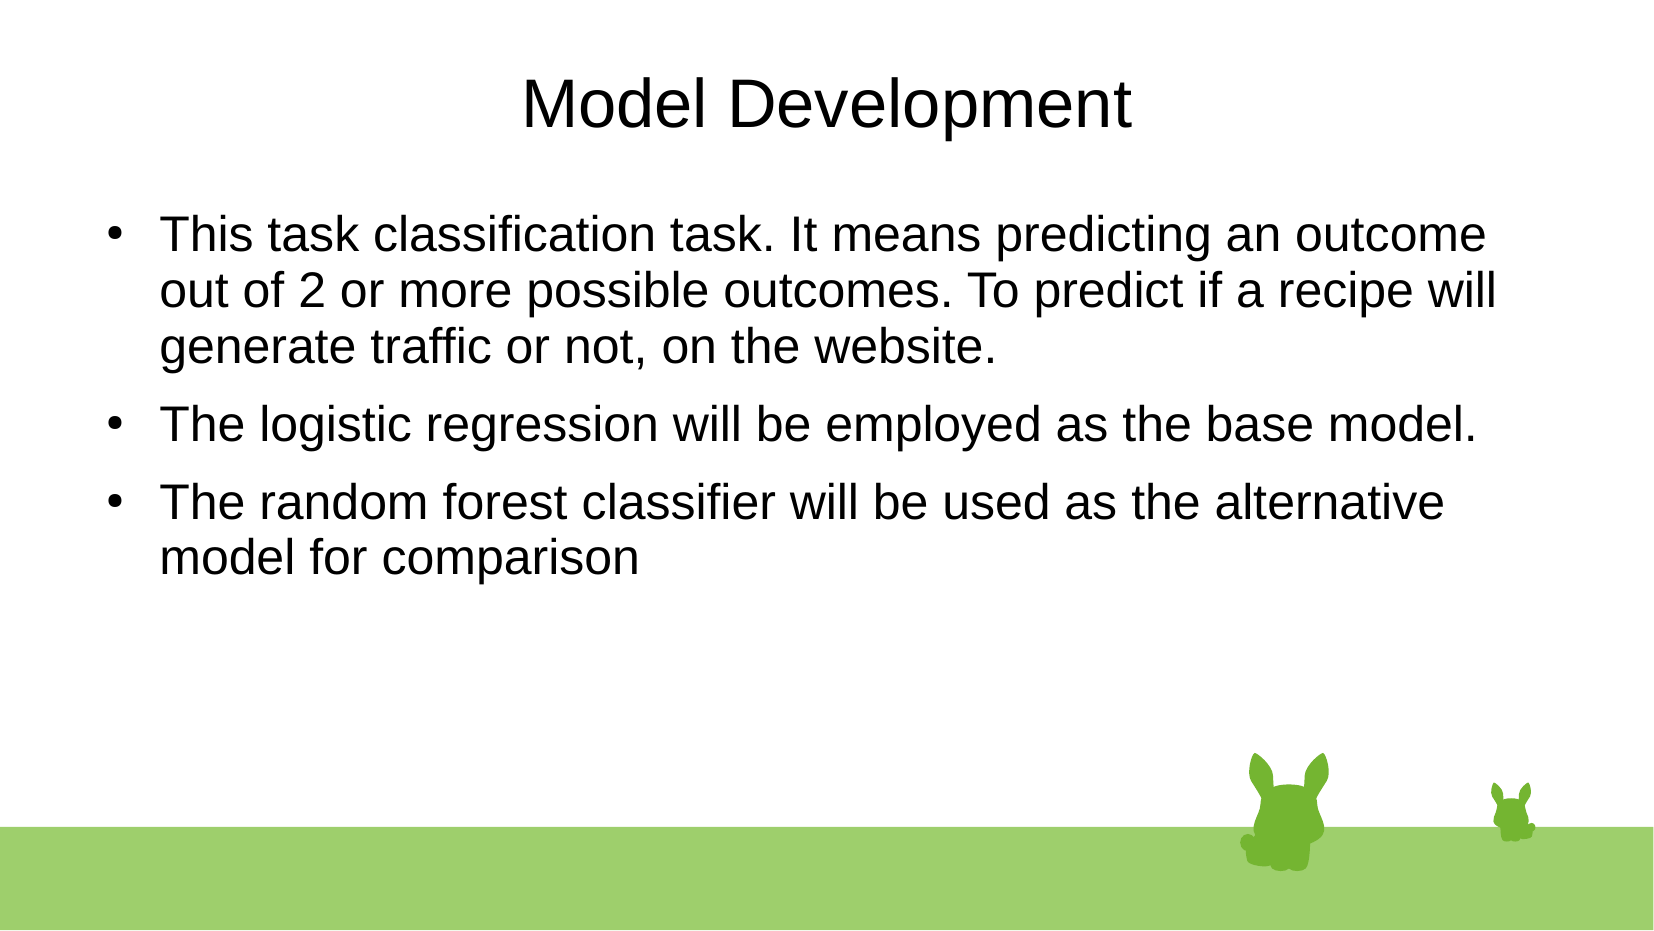

# Model Development
This task classification task. It means predicting an outcome out of 2 or more possible outcomes. To predict if a recipe will generate traffic or not, on the website.
The logistic regression will be employed as the base model.
The random forest classifier will be used as the alternative model for comparison